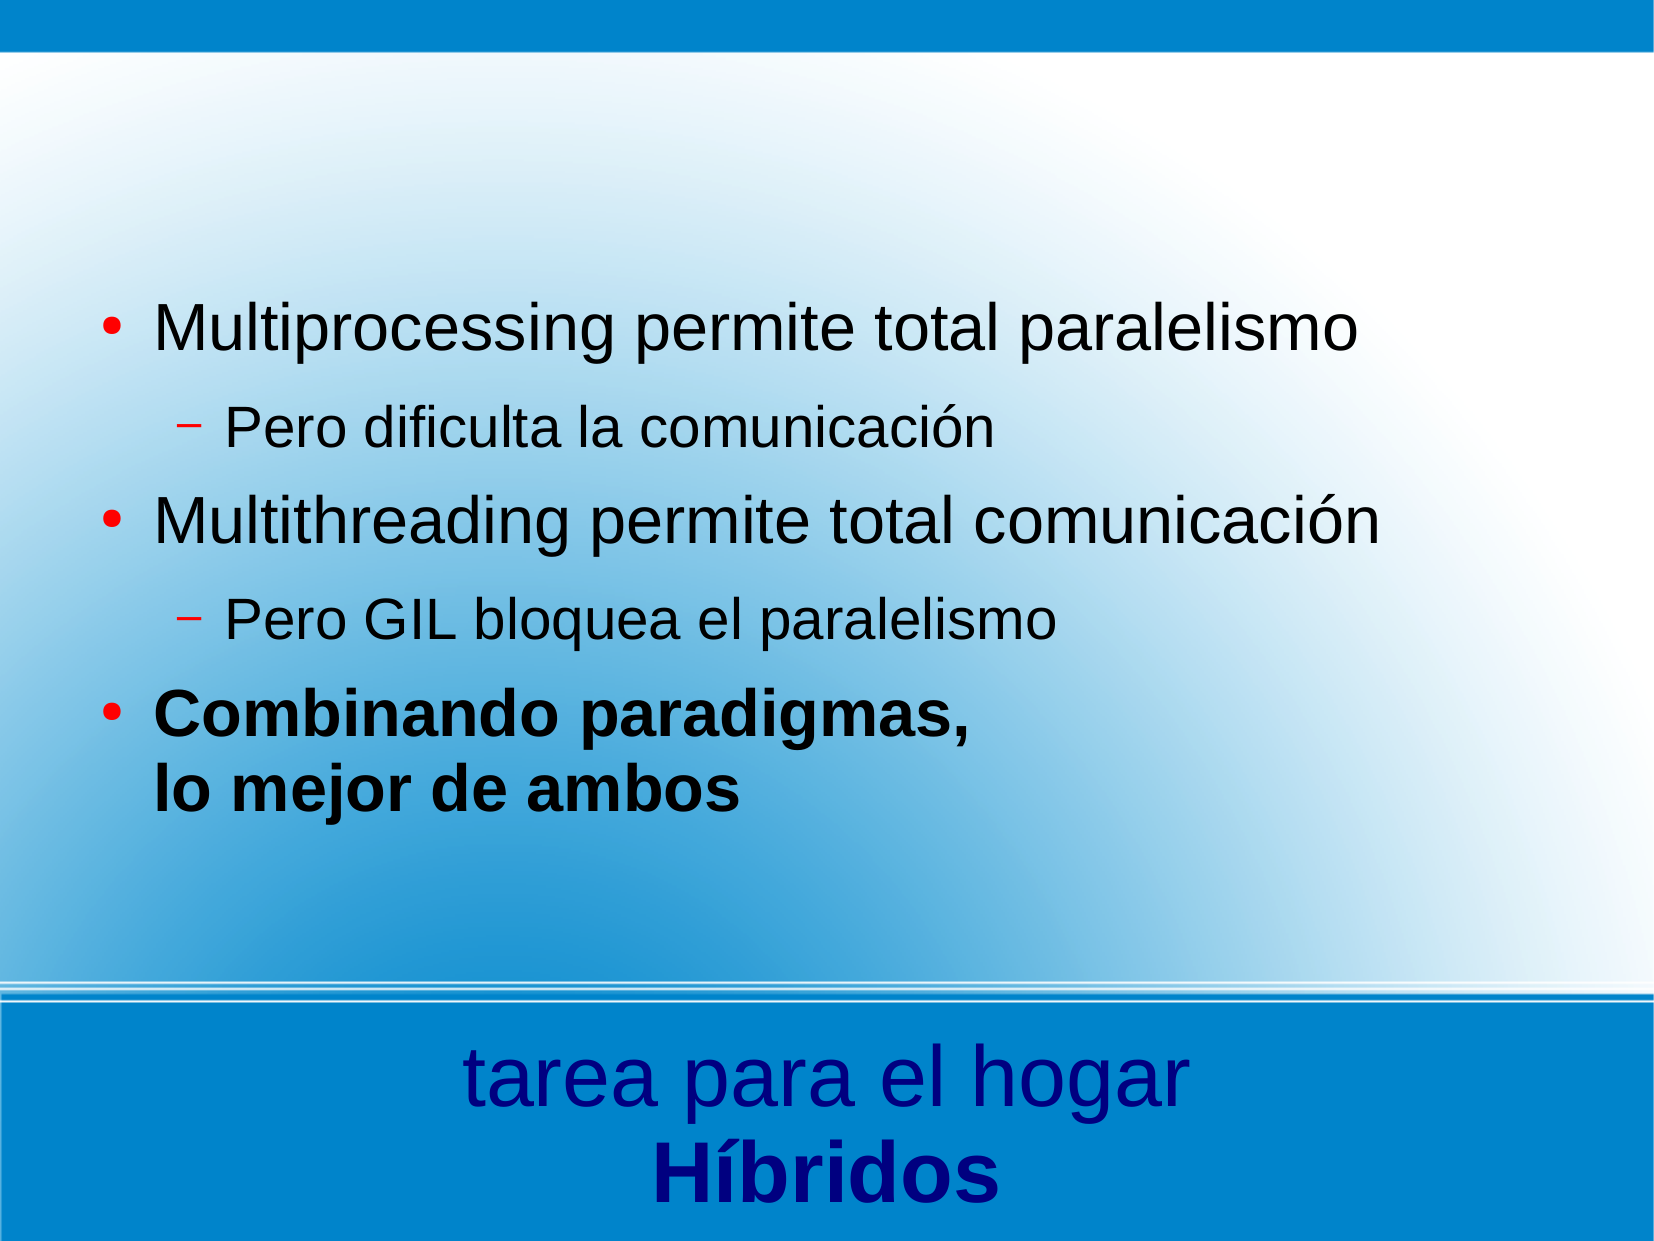

Multiprocessing permite total paralelismo
Pero dificulta la comunicación
Multithreading permite total comunicación
Pero GIL bloquea el paralelismo
Combinando paradigmas,
lo mejor de ambos
# tarea para el hogar Híbridos